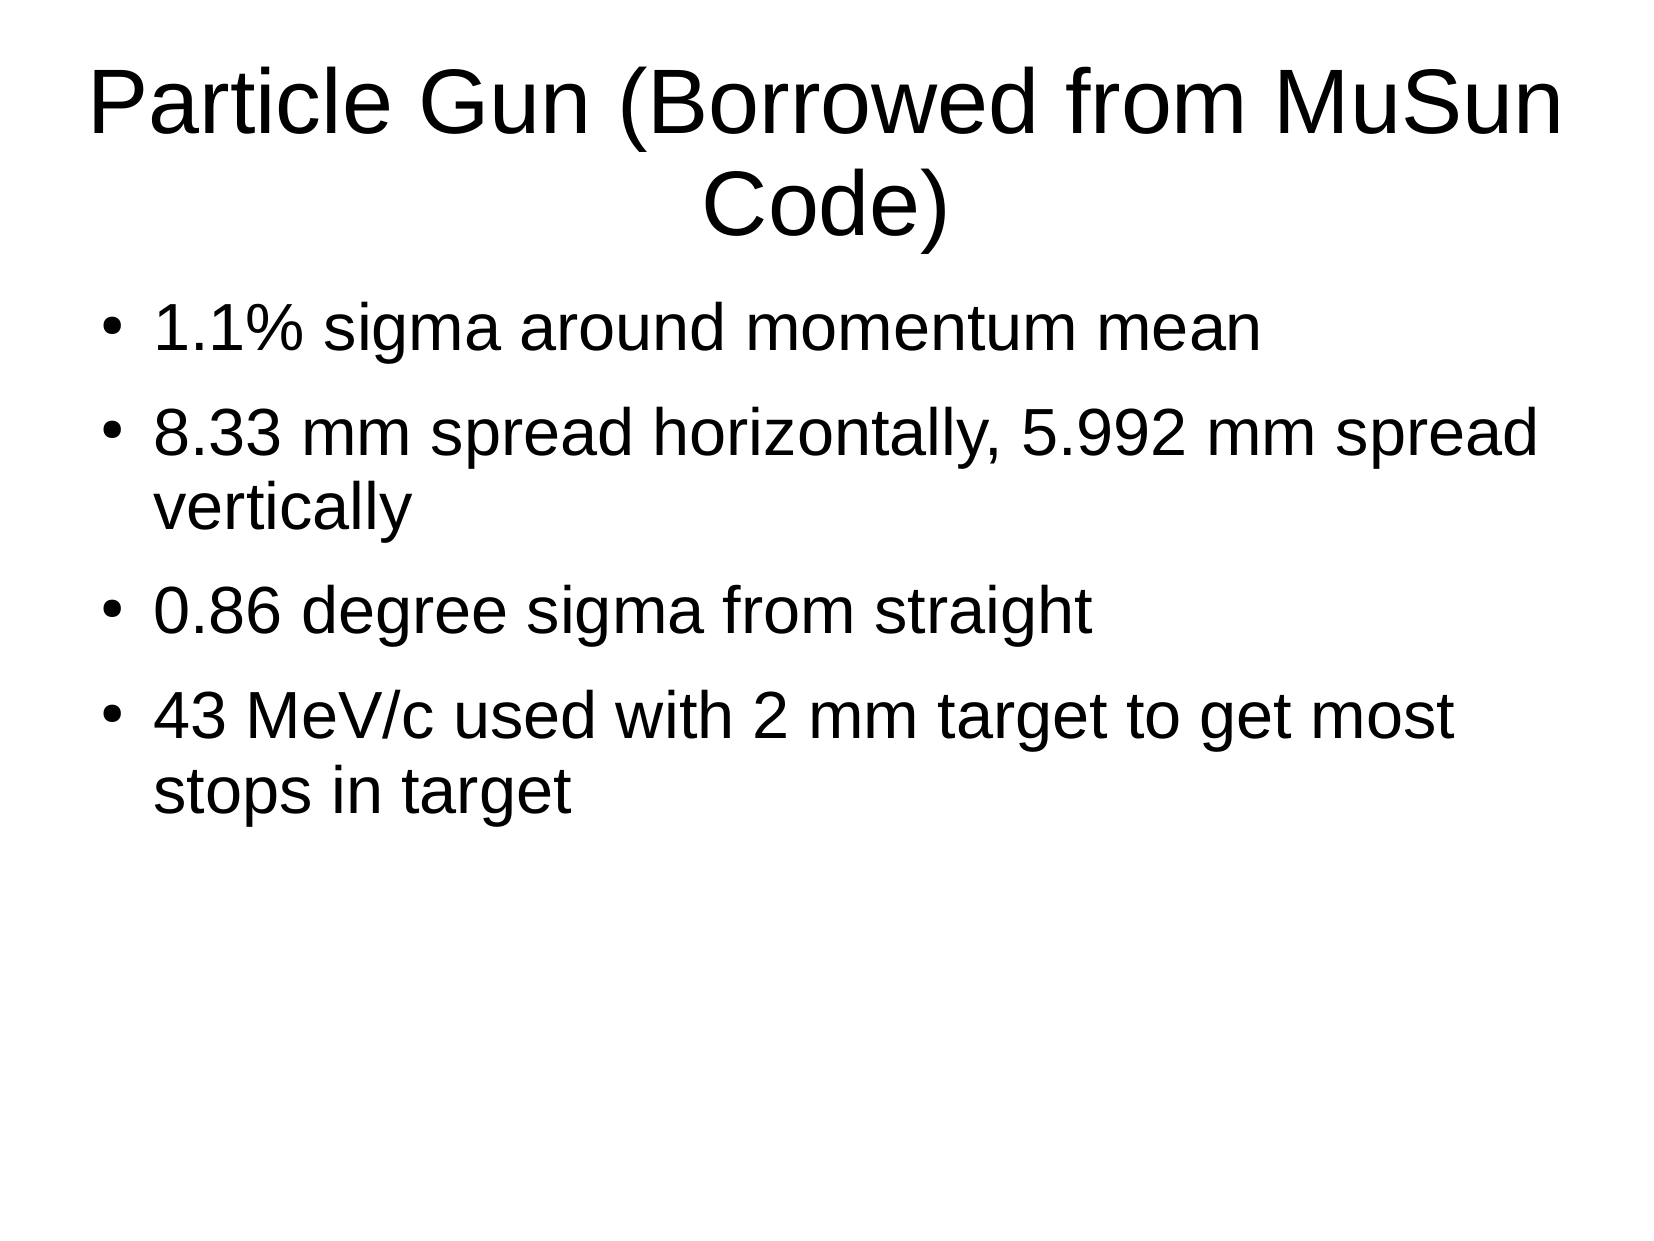

# Particle Gun (Borrowed from MuSun Code)
1.1% sigma around momentum mean
8.33 mm spread horizontally, 5.992 mm spread vertically
0.86 degree sigma from straight
43 MeV/c used with 2 mm target to get most stops in target